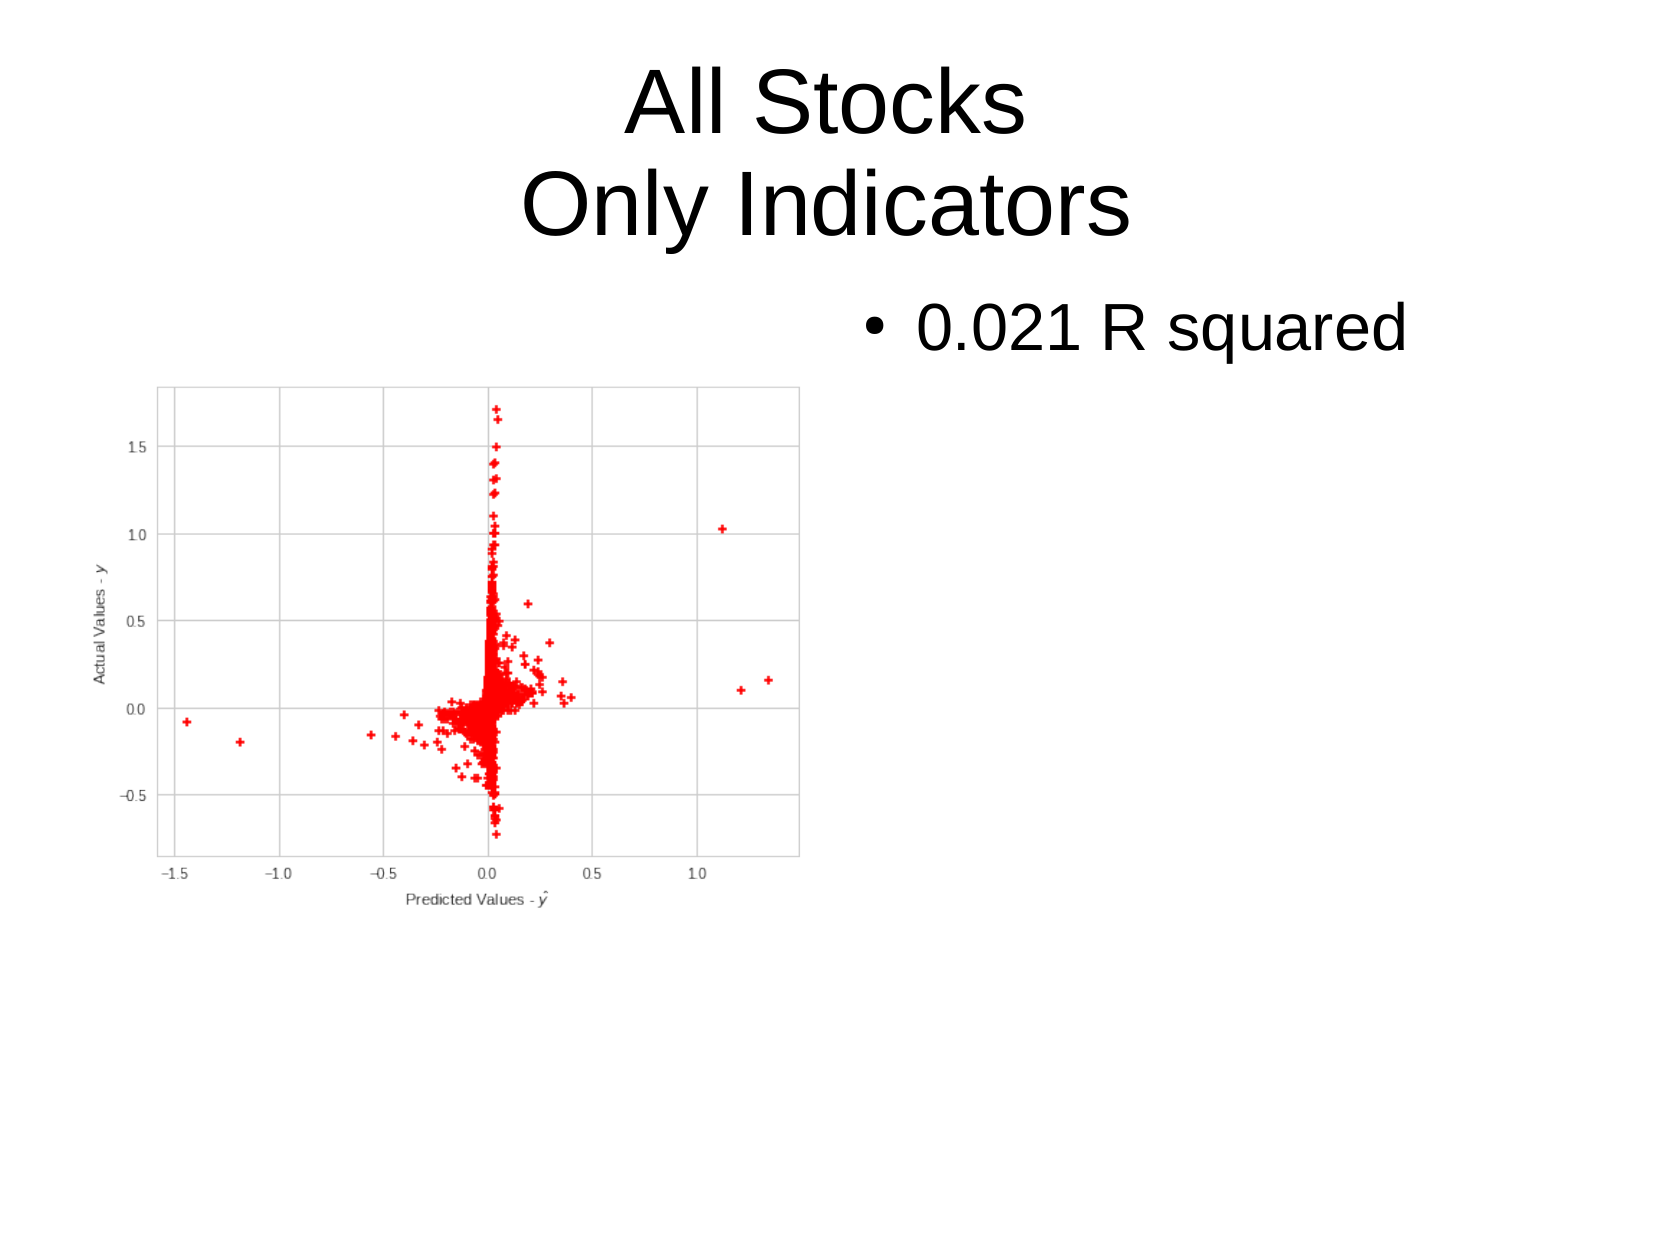

# All Stocks Only Indicators
0.021 R squared